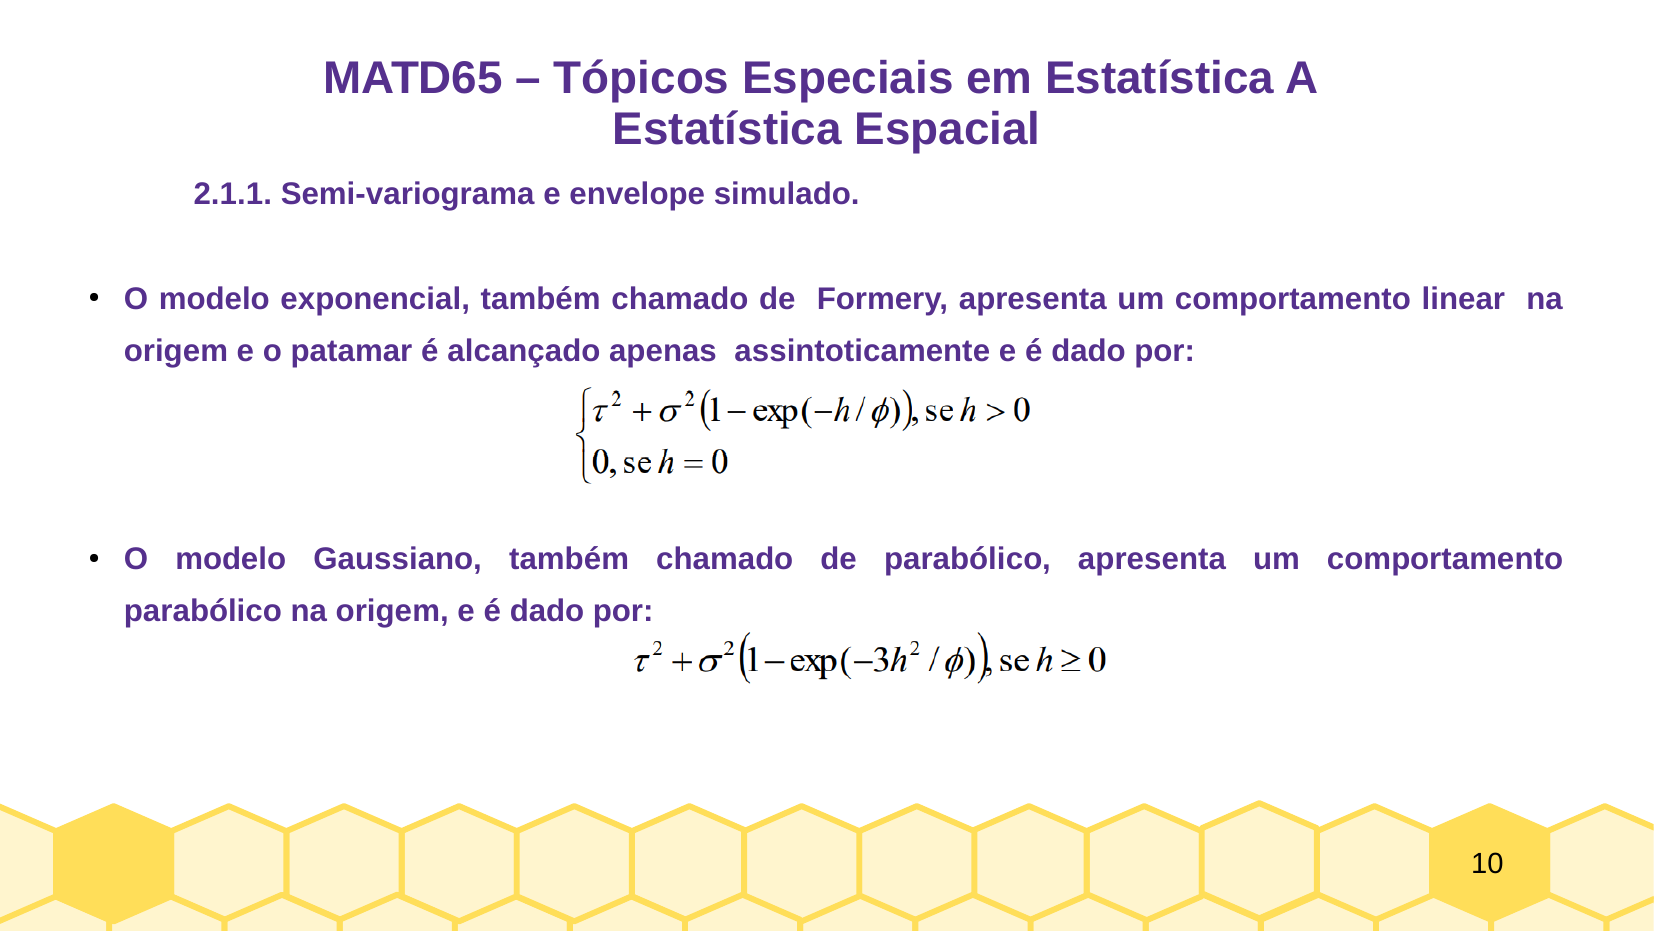

# MATD65 – Tópicos Especiais em Estatística A Estatística Espacial
 2.1.1. Semi-variograma e envelope simulado.
O modelo exponencial, também chamado de Formery, apresenta um comportamento linear na origem e o patamar é alcançado apenas assintoticamente e é dado por:
O modelo Gaussiano, também chamado de parabólico, apresenta um comportamento parabólico na origem, e é dado por: